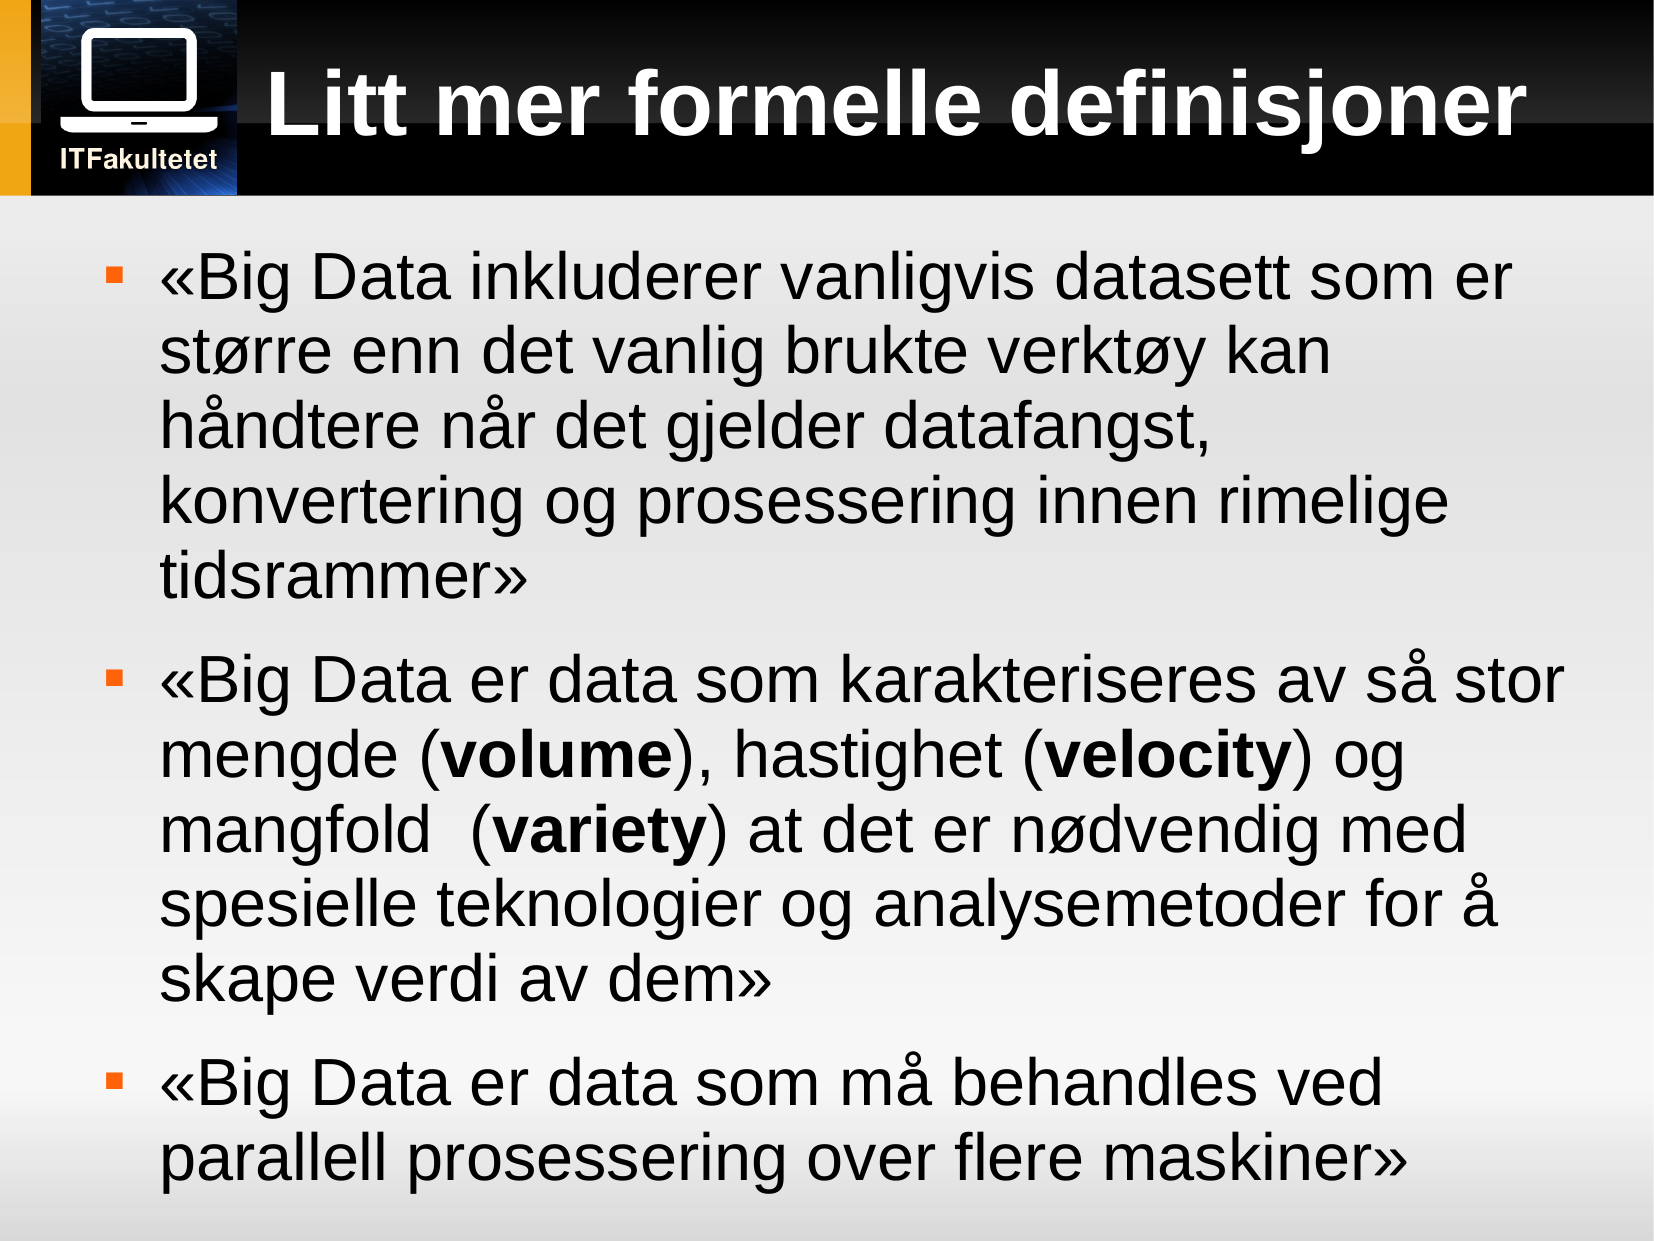

# Litt mer formelle definisjoner
«Big Data inkluderer vanligvis datasett som er større enn det vanlig brukte verktøy kan håndtere når det gjelder datafangst, konvertering og prosessering innen rimelige tidsrammer»
«Big Data er data som karakteriseres av så stor mengde (volume), hastighet (velocity) og mangfold (variety) at det er nødvendig med spesielle teknologier og analysemetoder for å skape verdi av dem»
«Big Data er data som må behandles ved parallell prosessering over flere maskiner»